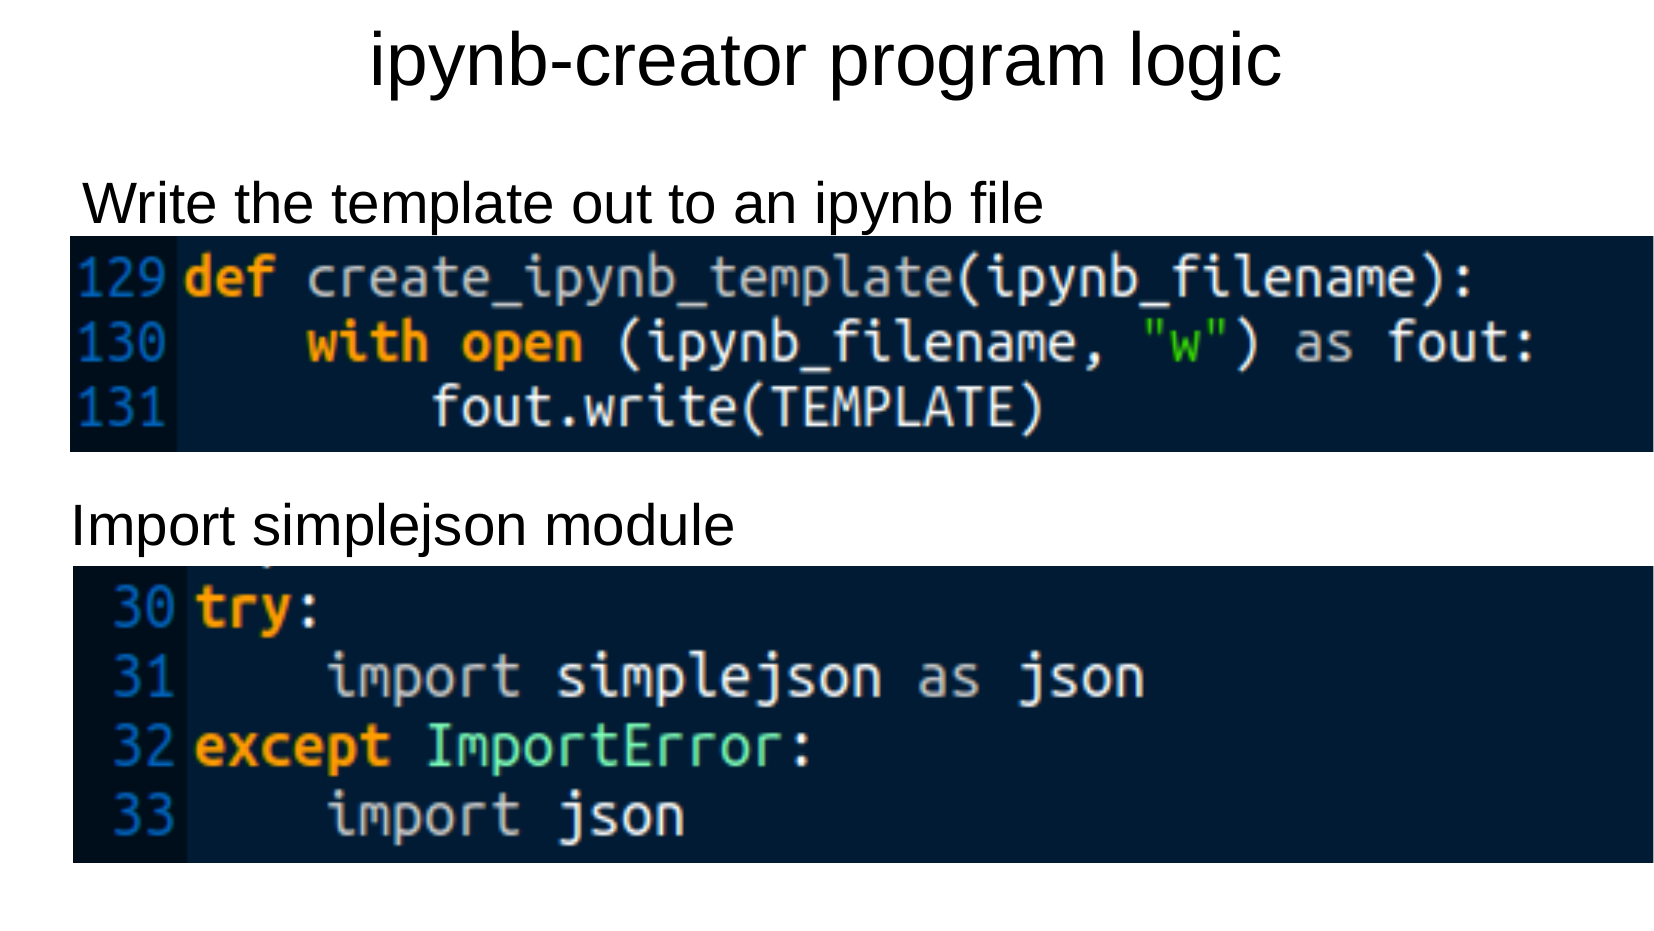

# ipynb-creator program logic
Write the template out to an ipynb file
Import simplejson module